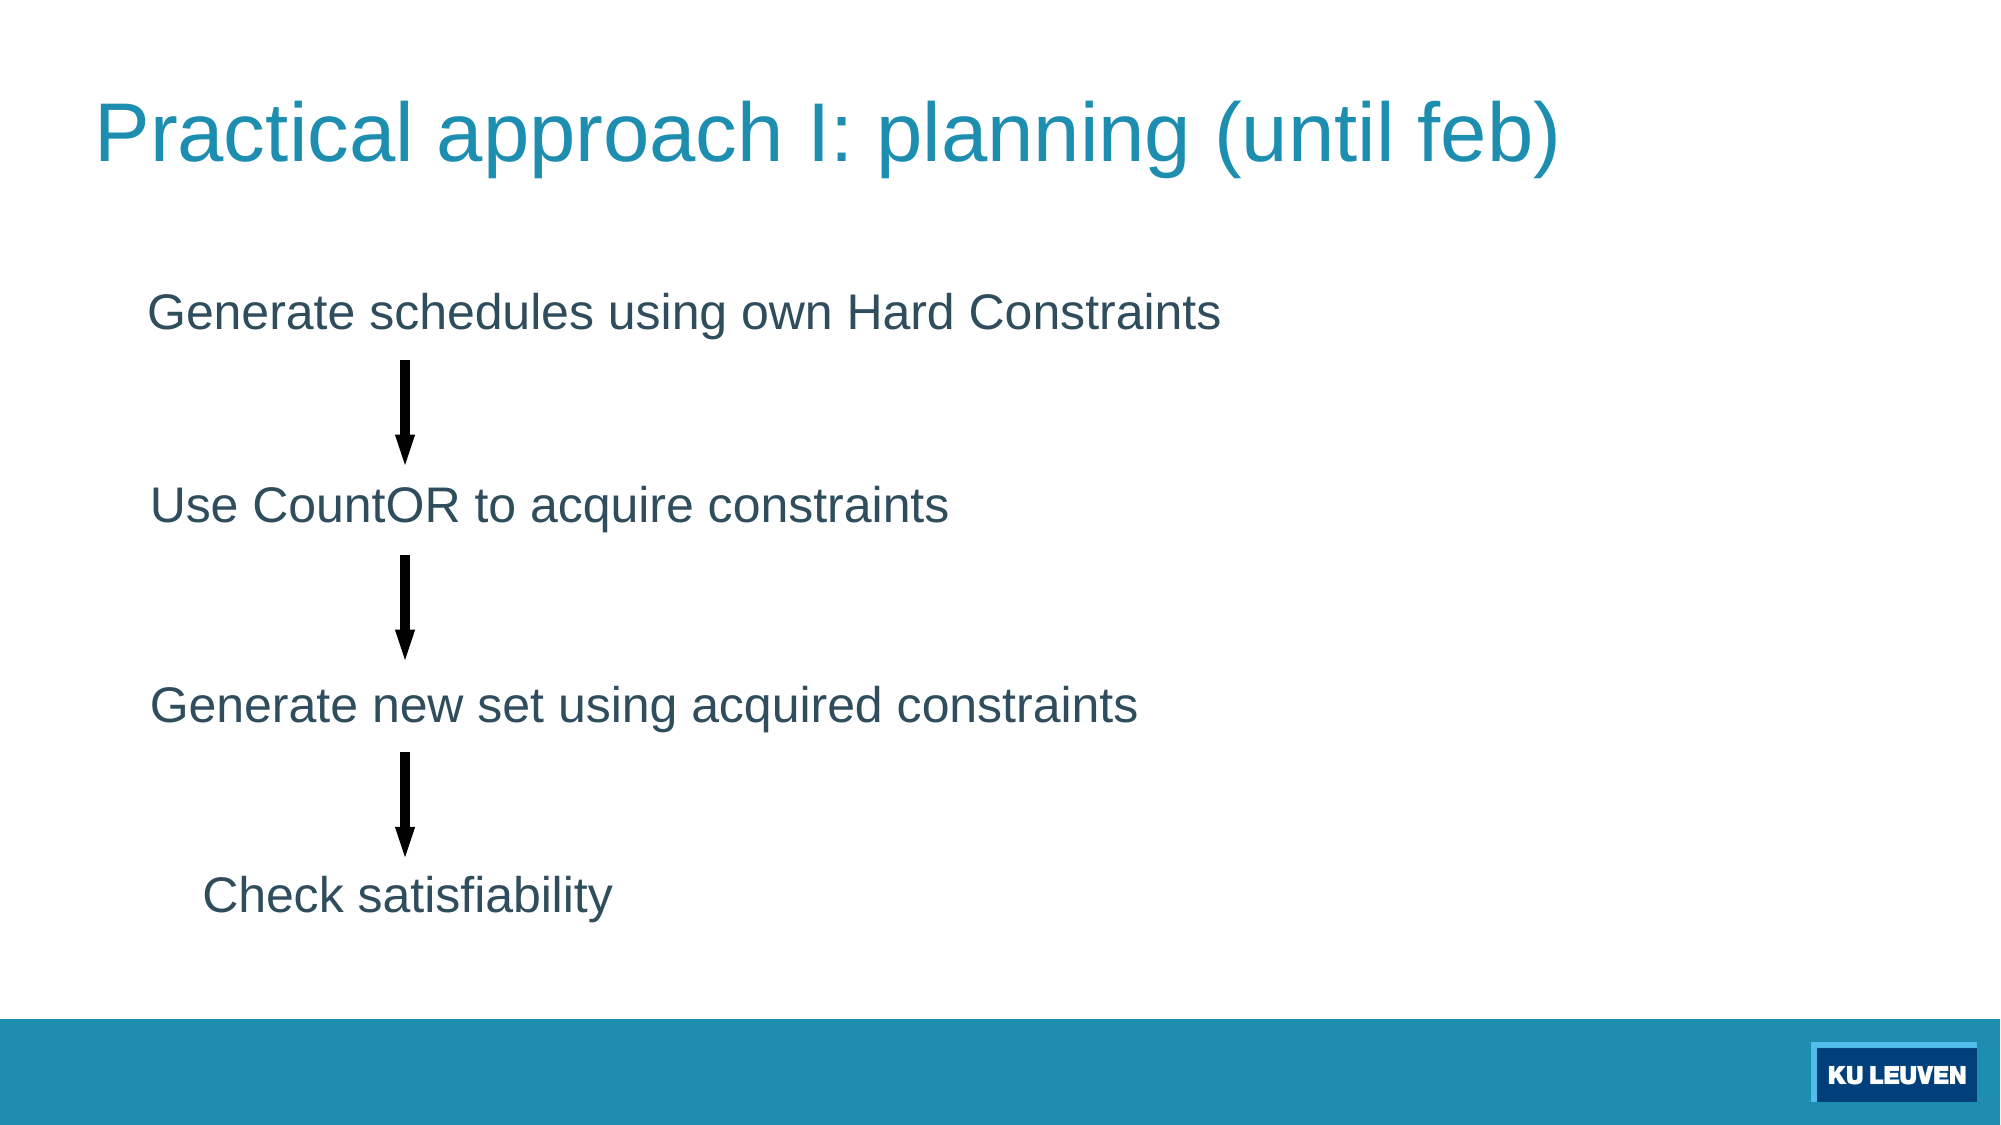

Practical approach I: planning (until feb)
# Generate schedules using own Hard Constraints
Use CountOR to acquire constraints
Generate new set using acquired constraints
Check satisfiability